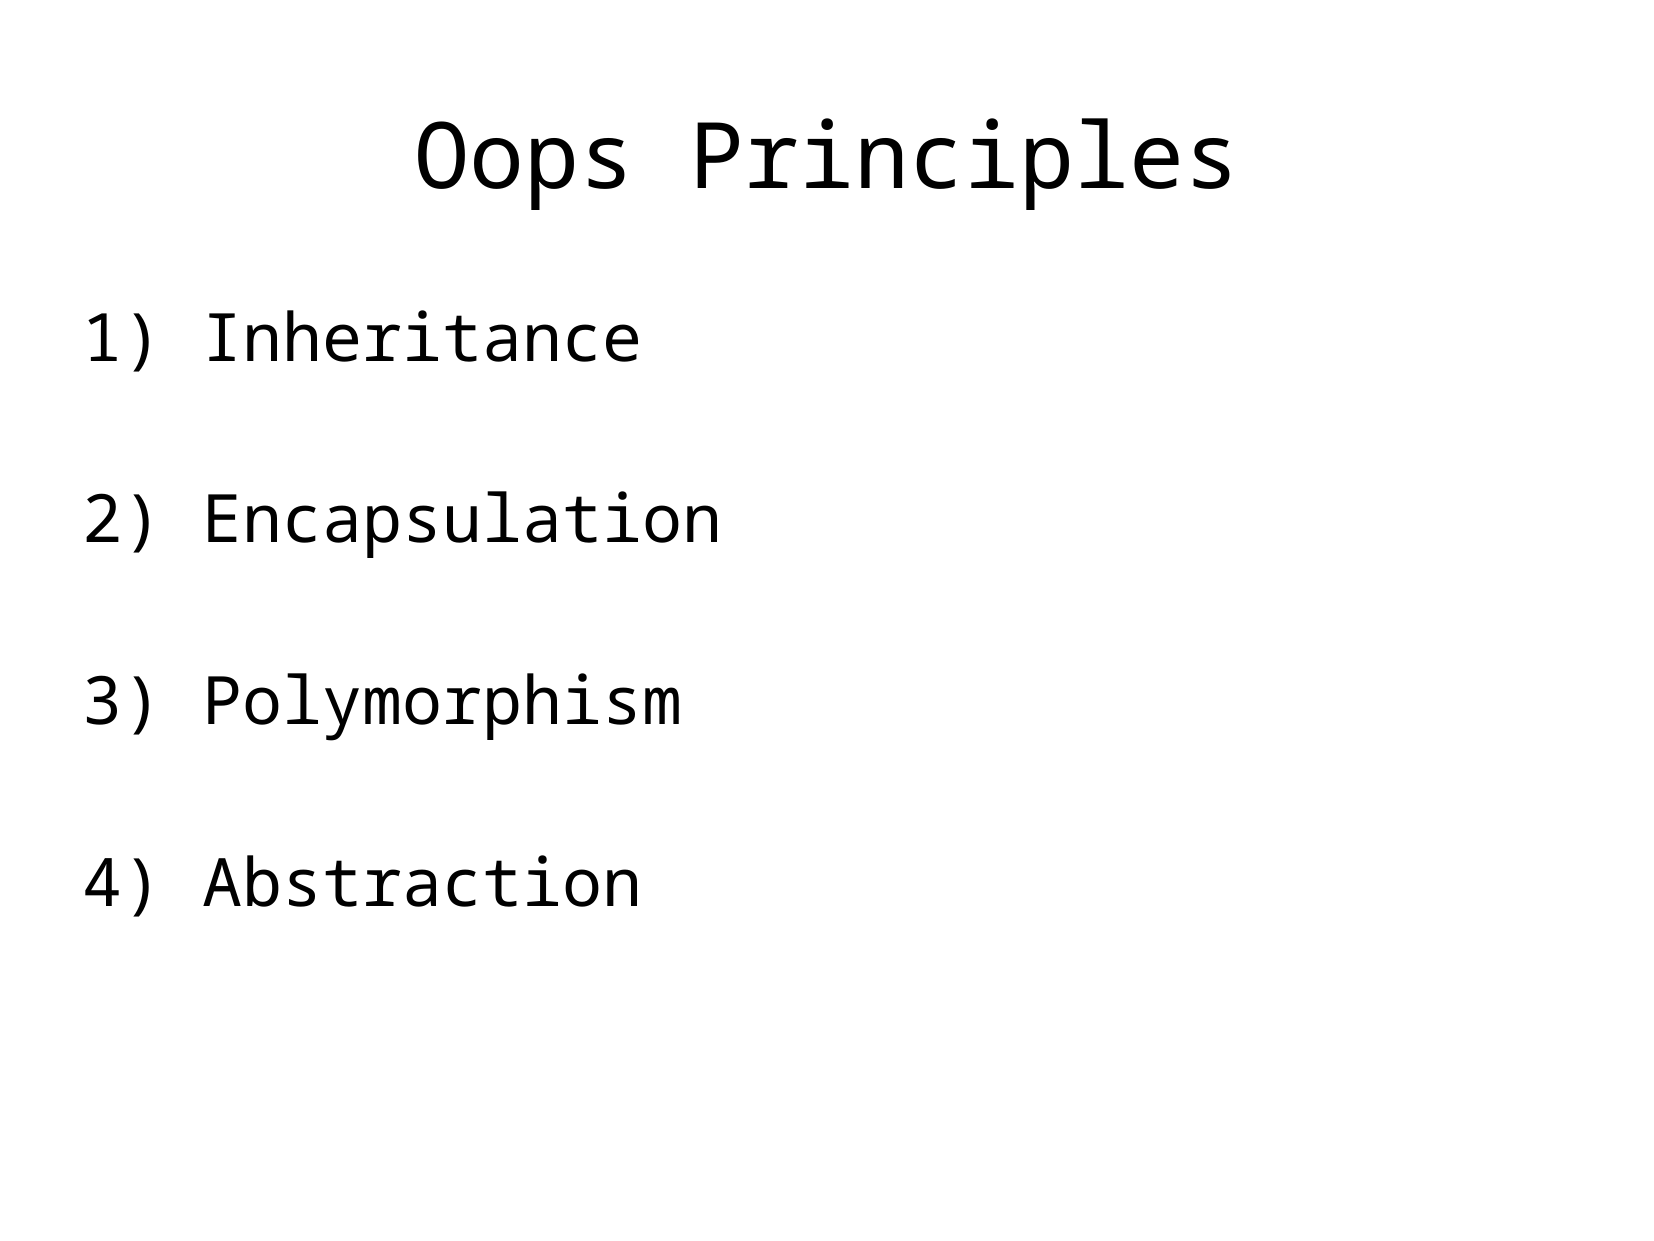

# Oops Principles
1) Inheritance
2) Encapsulation
3) Polymorphism
4) Abstraction